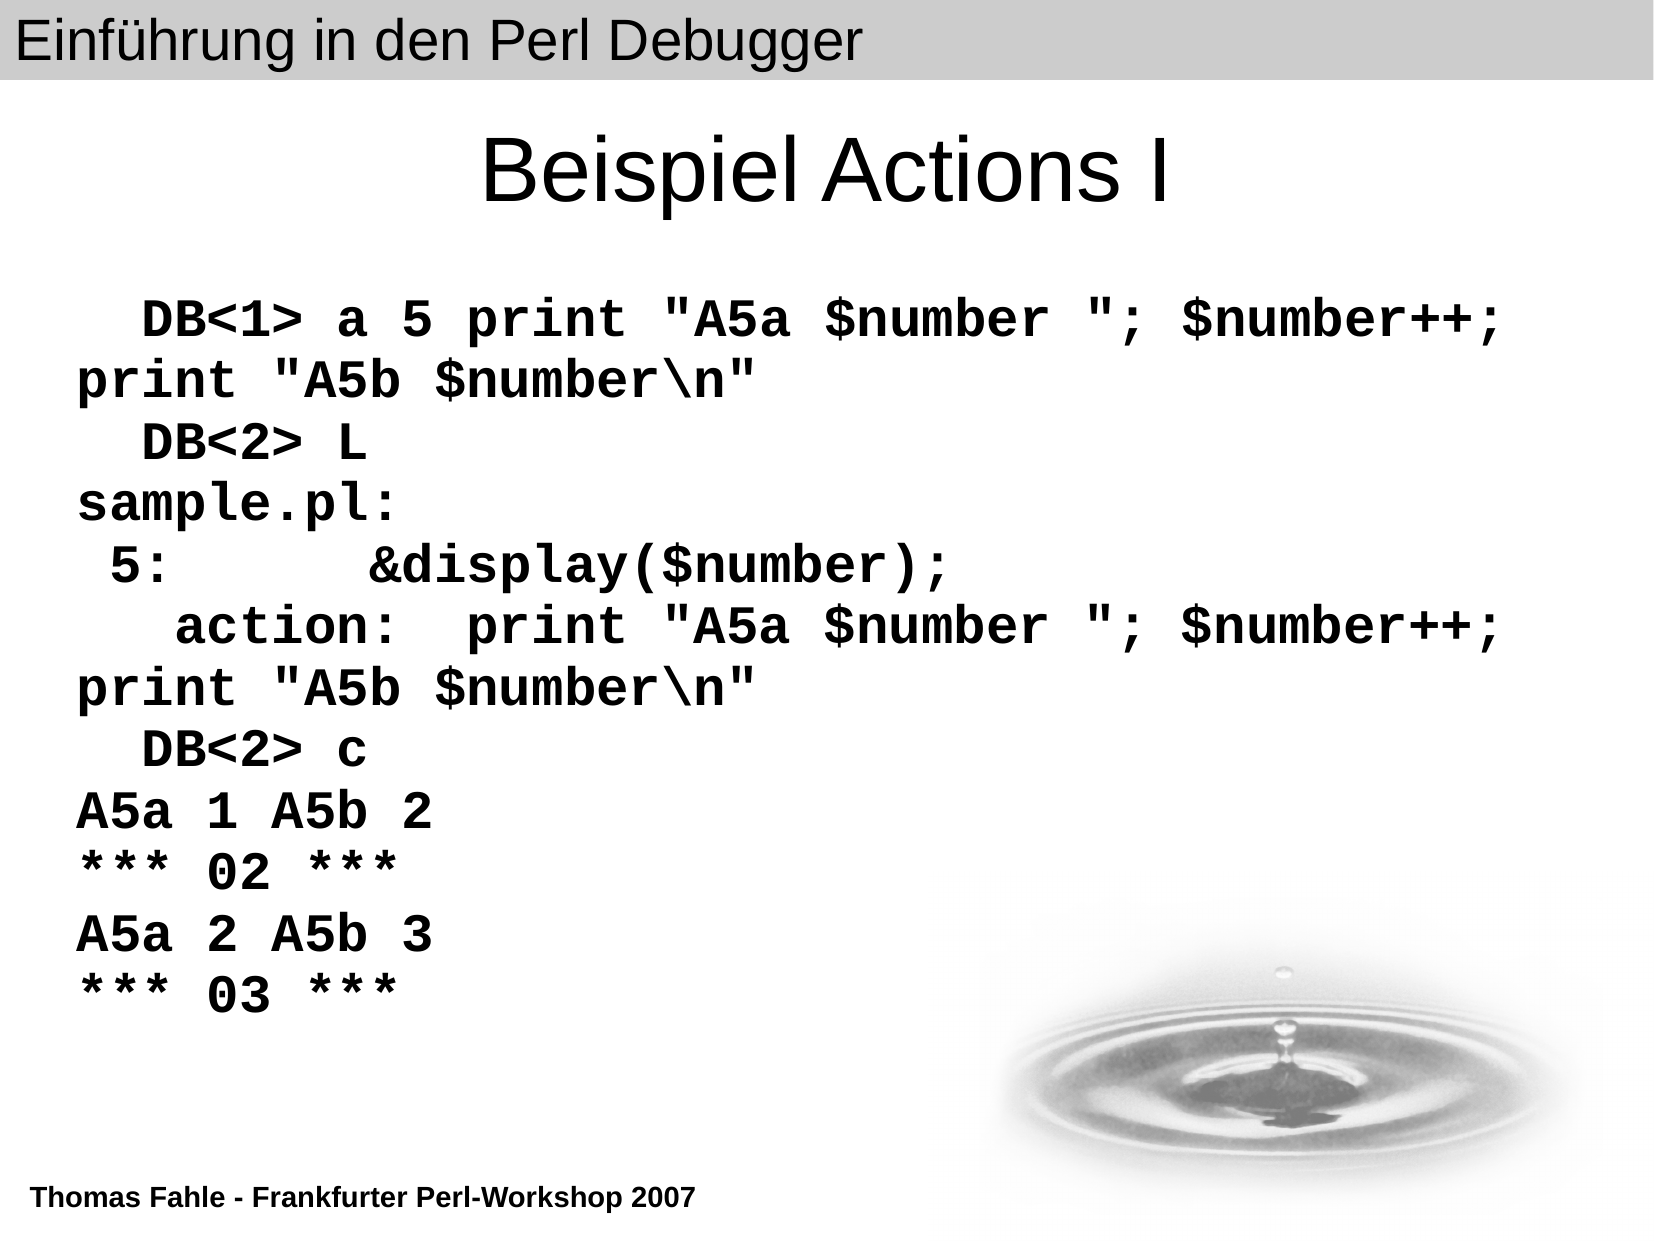

# Beispiel Actions I
 DB<1> a 5 print "A5a $number "; $number++; print "A5b $number\n"
 DB<2> L
sample.pl:
 5: &display($number);
 action: print "A5a $number "; $number++; print "A5b $number\n"
 DB<2> c
A5a 1 A5b 2
*** 02 ***
A5a 2 A5b 3
*** 03 ***